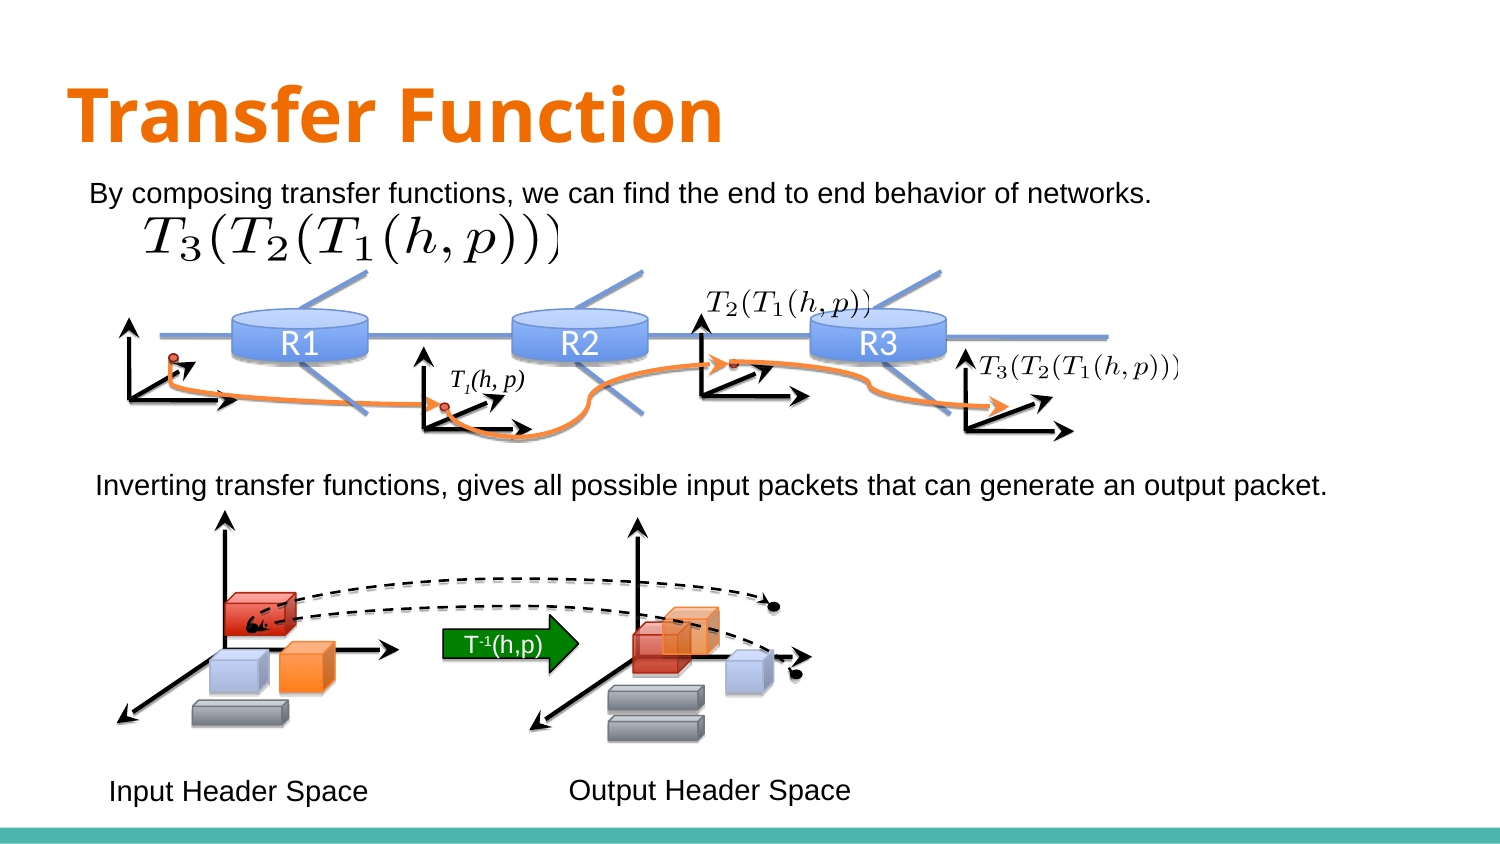

# Transfer Function
By composing transfer functions, we can find the end to end behavior of networks.
R1
R2
R3
T1(h, p)
Inverting transfer functions, gives all possible input packets that can generate an output packet.
T-1(h,p)
Output Header Space
Input Header Space